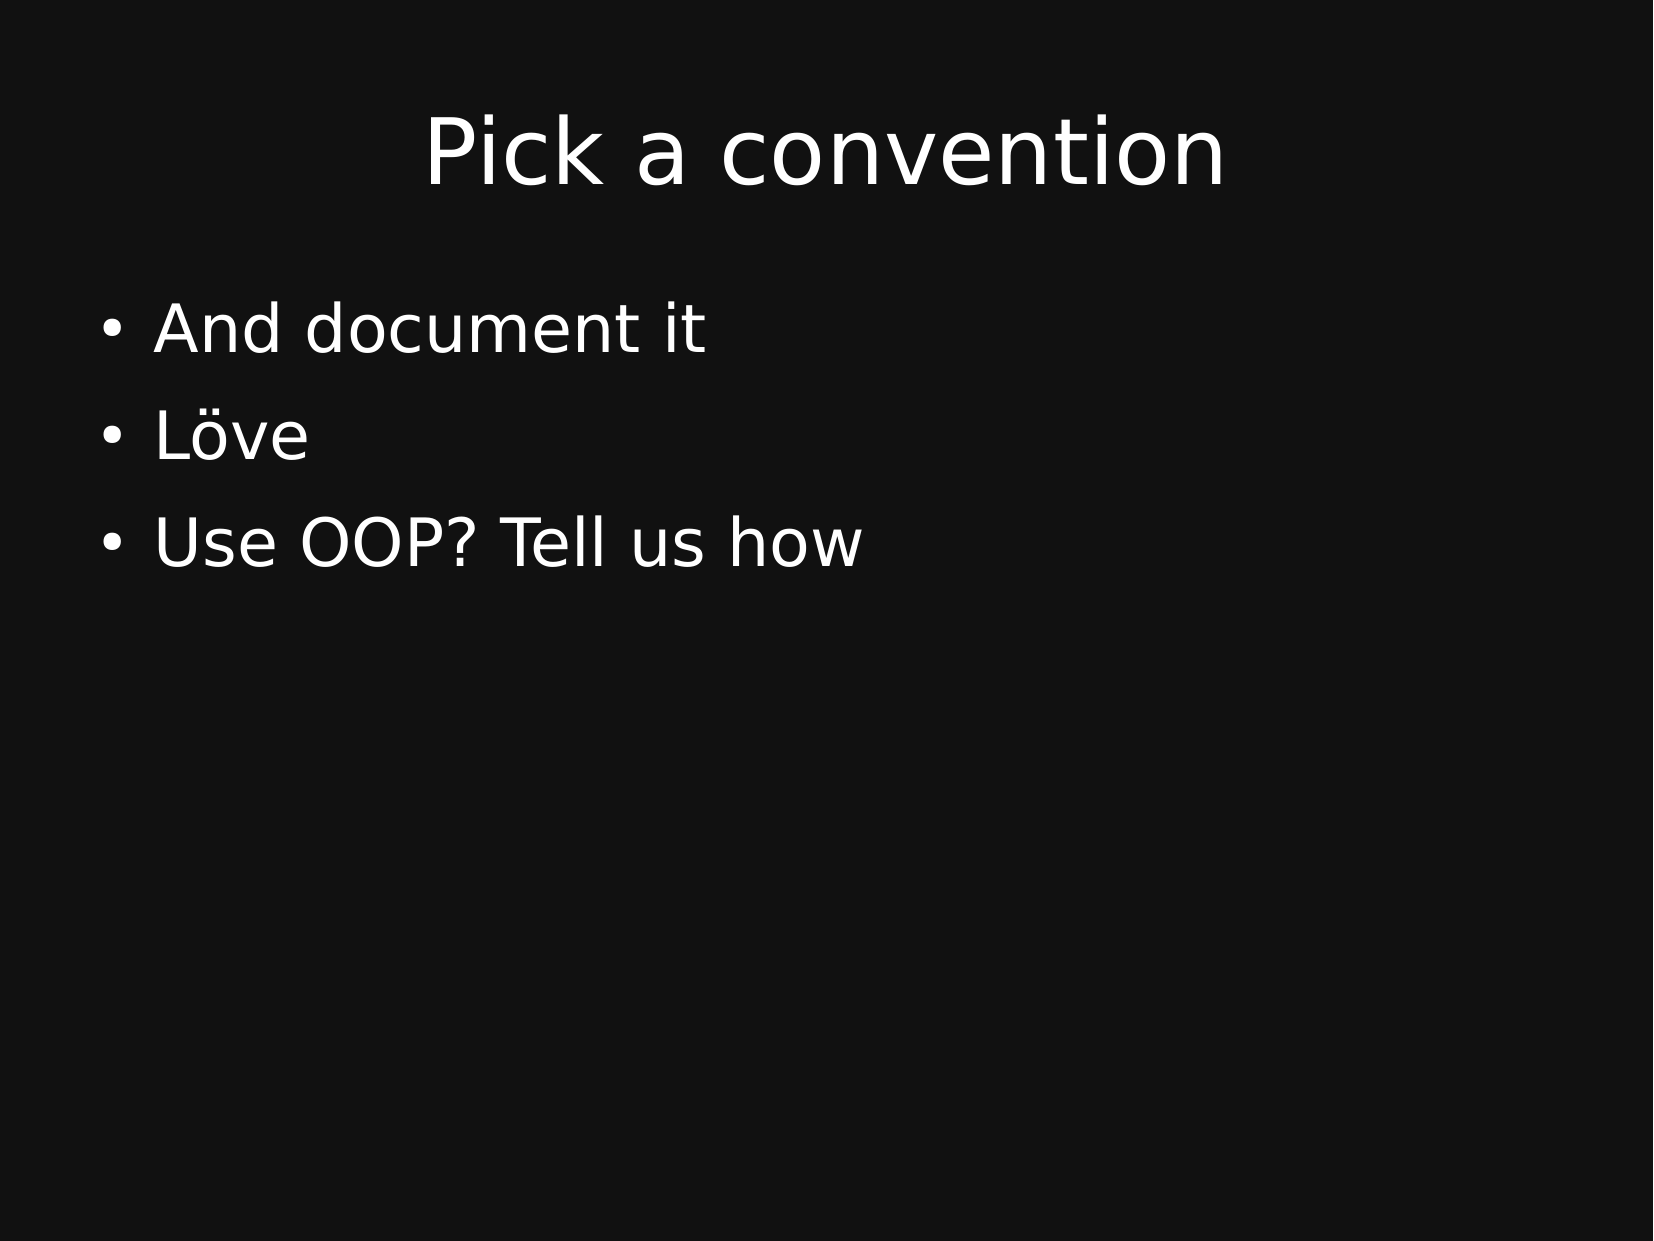

# Pick a convention
And document it
Löve
Use OOP? Tell us how